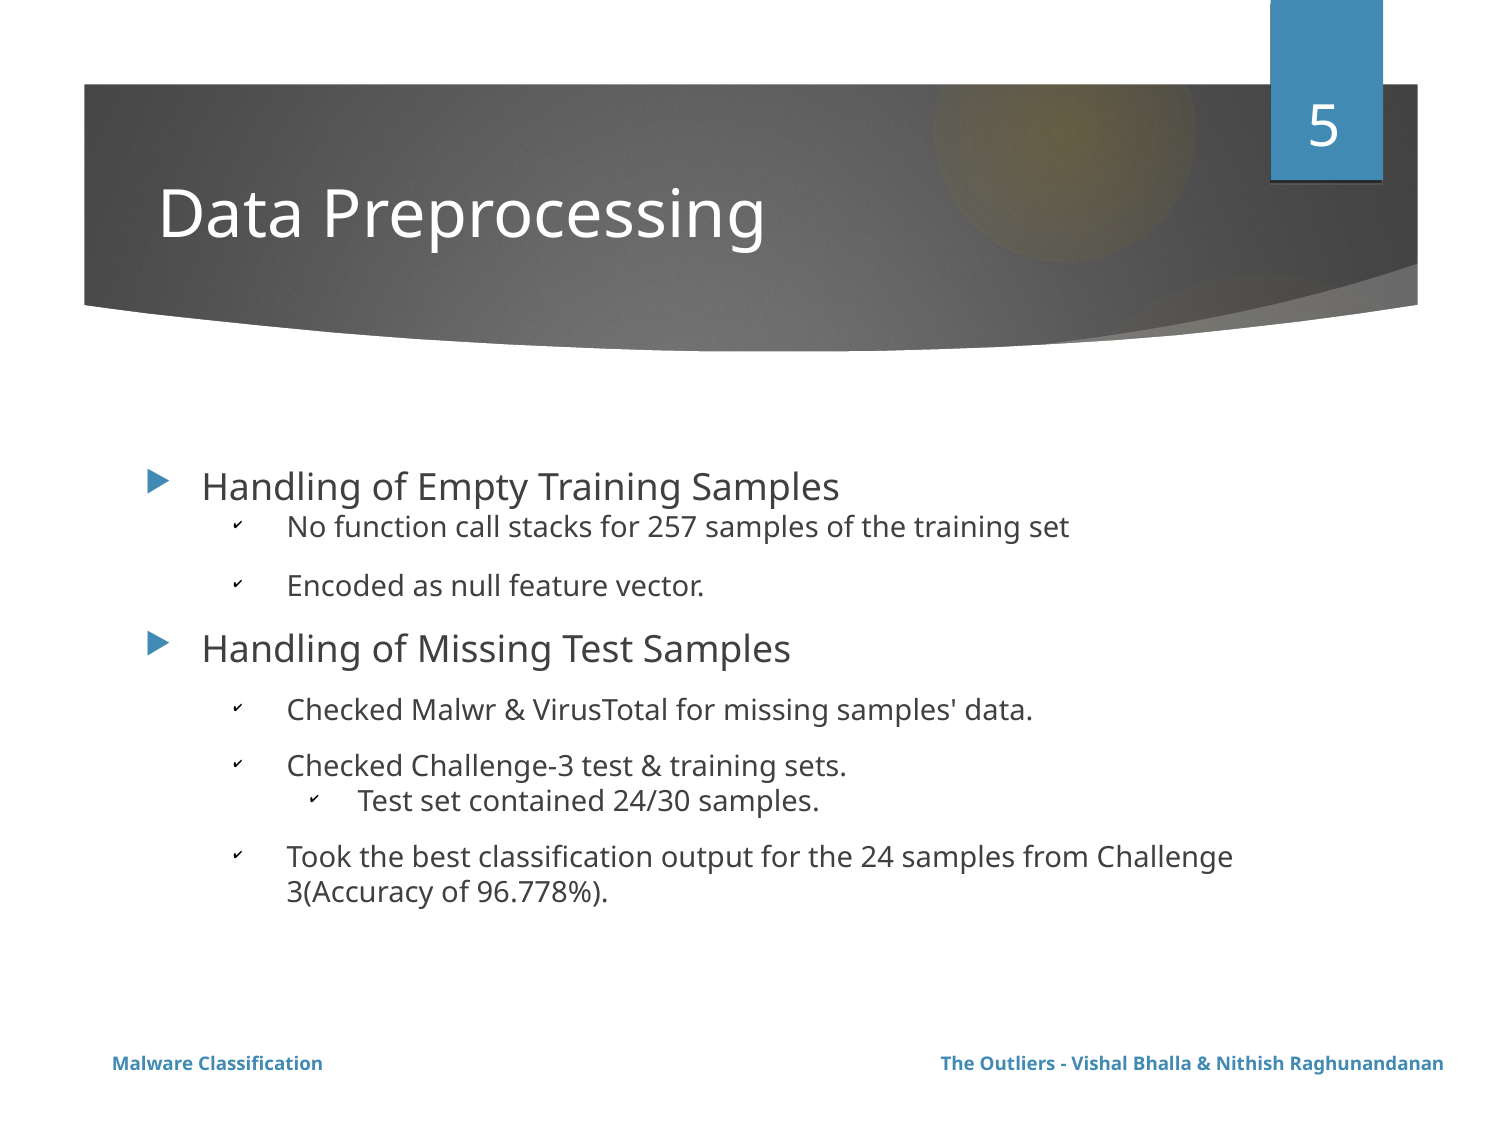

# Data Preprocessing
Handling of Empty Training Samples
No function call stacks for 257 samples of the training set
Encoded as null feature vector.
Handling of Missing Test Samples
Checked Malwr & VirusTotal for missing samples' data.
Checked Challenge-3 test & training sets.
Test set contained 24/30 samples.
Took the best classification output for the 24 samples from Challenge 3(Accuracy of 96.778%).
The Outliers - Vishal Bhalla & Nithish Raghunandanan
Malware Classification